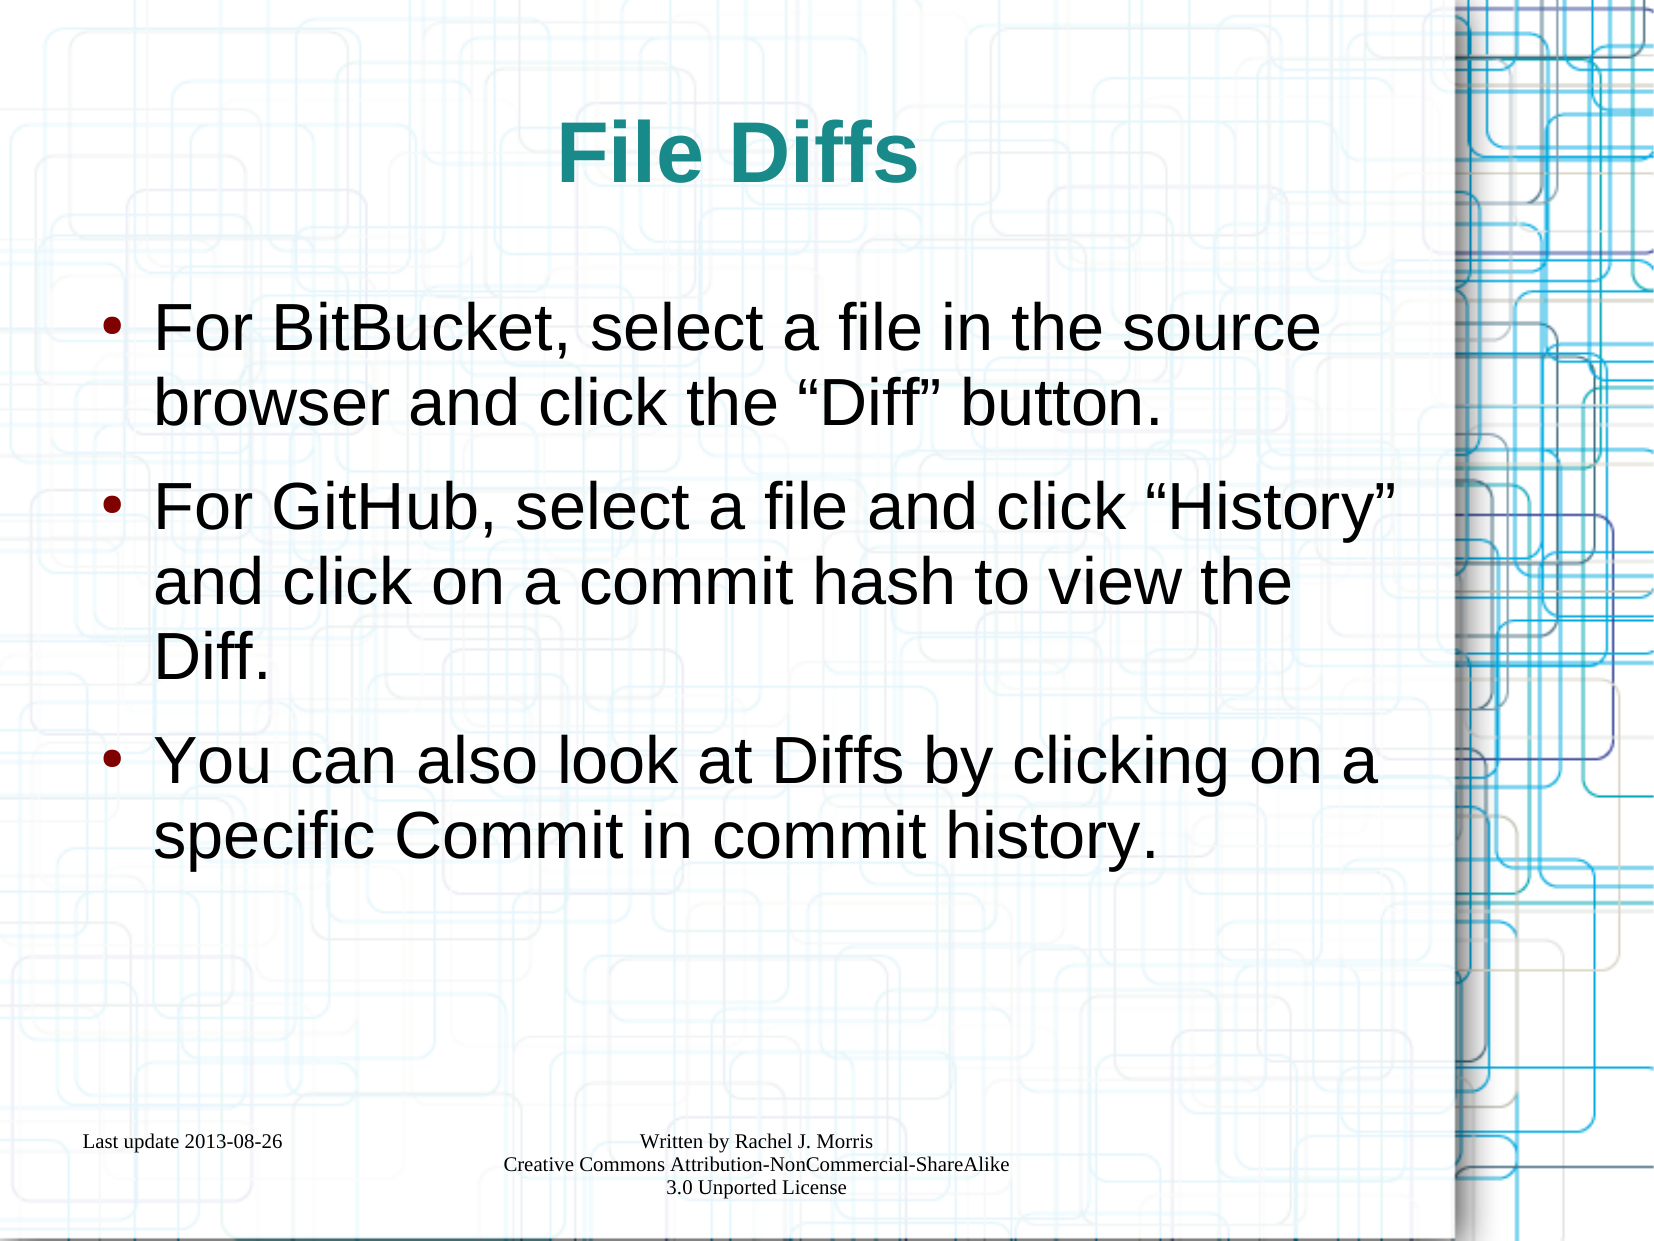

# File Diffs
For BitBucket, select a file in the source browser and click the “Diff” button.
For GitHub, select a file and click “History” and click on a commit hash to view the Diff.
You can also look at Diffs by clicking on a specific Commit in commit history.